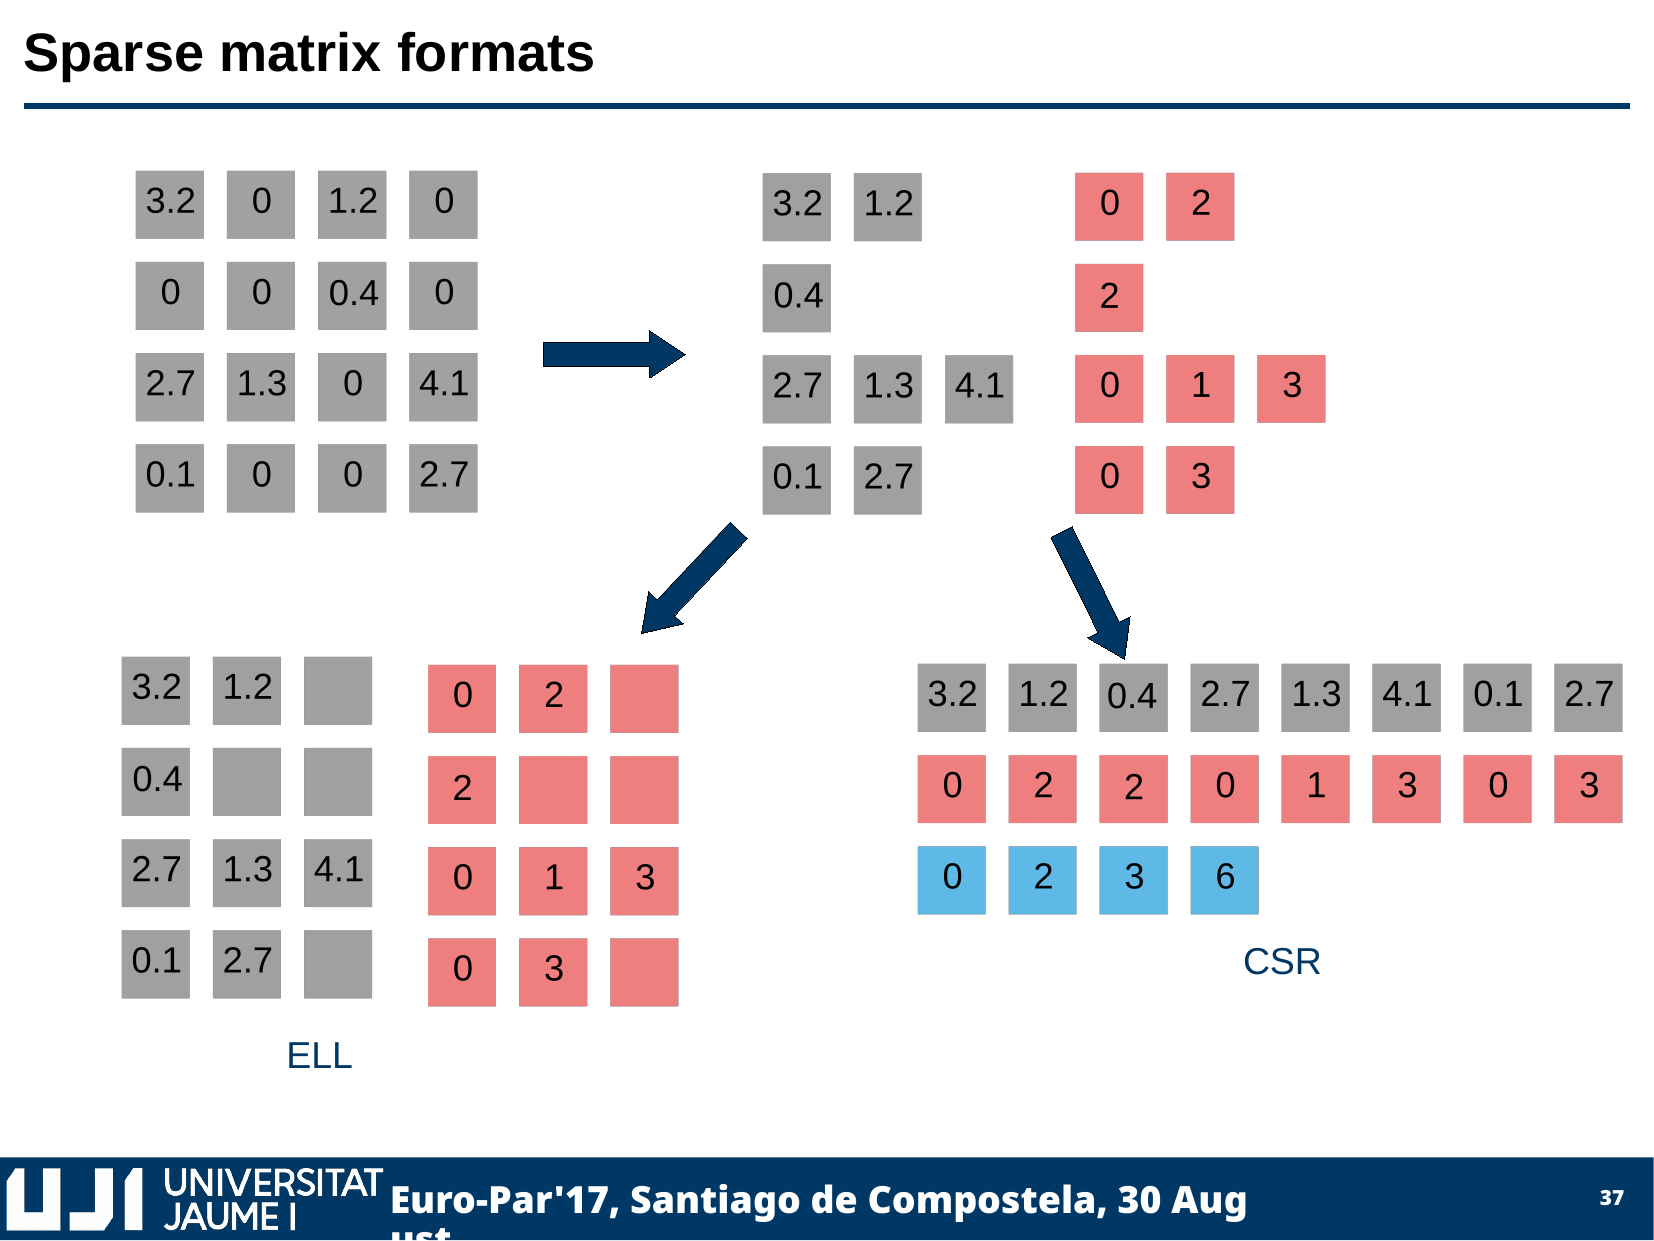

# Sparse matrix formats
CSR
ELL
Euro-Par'17, Santiago de Compostela, 30 August
37